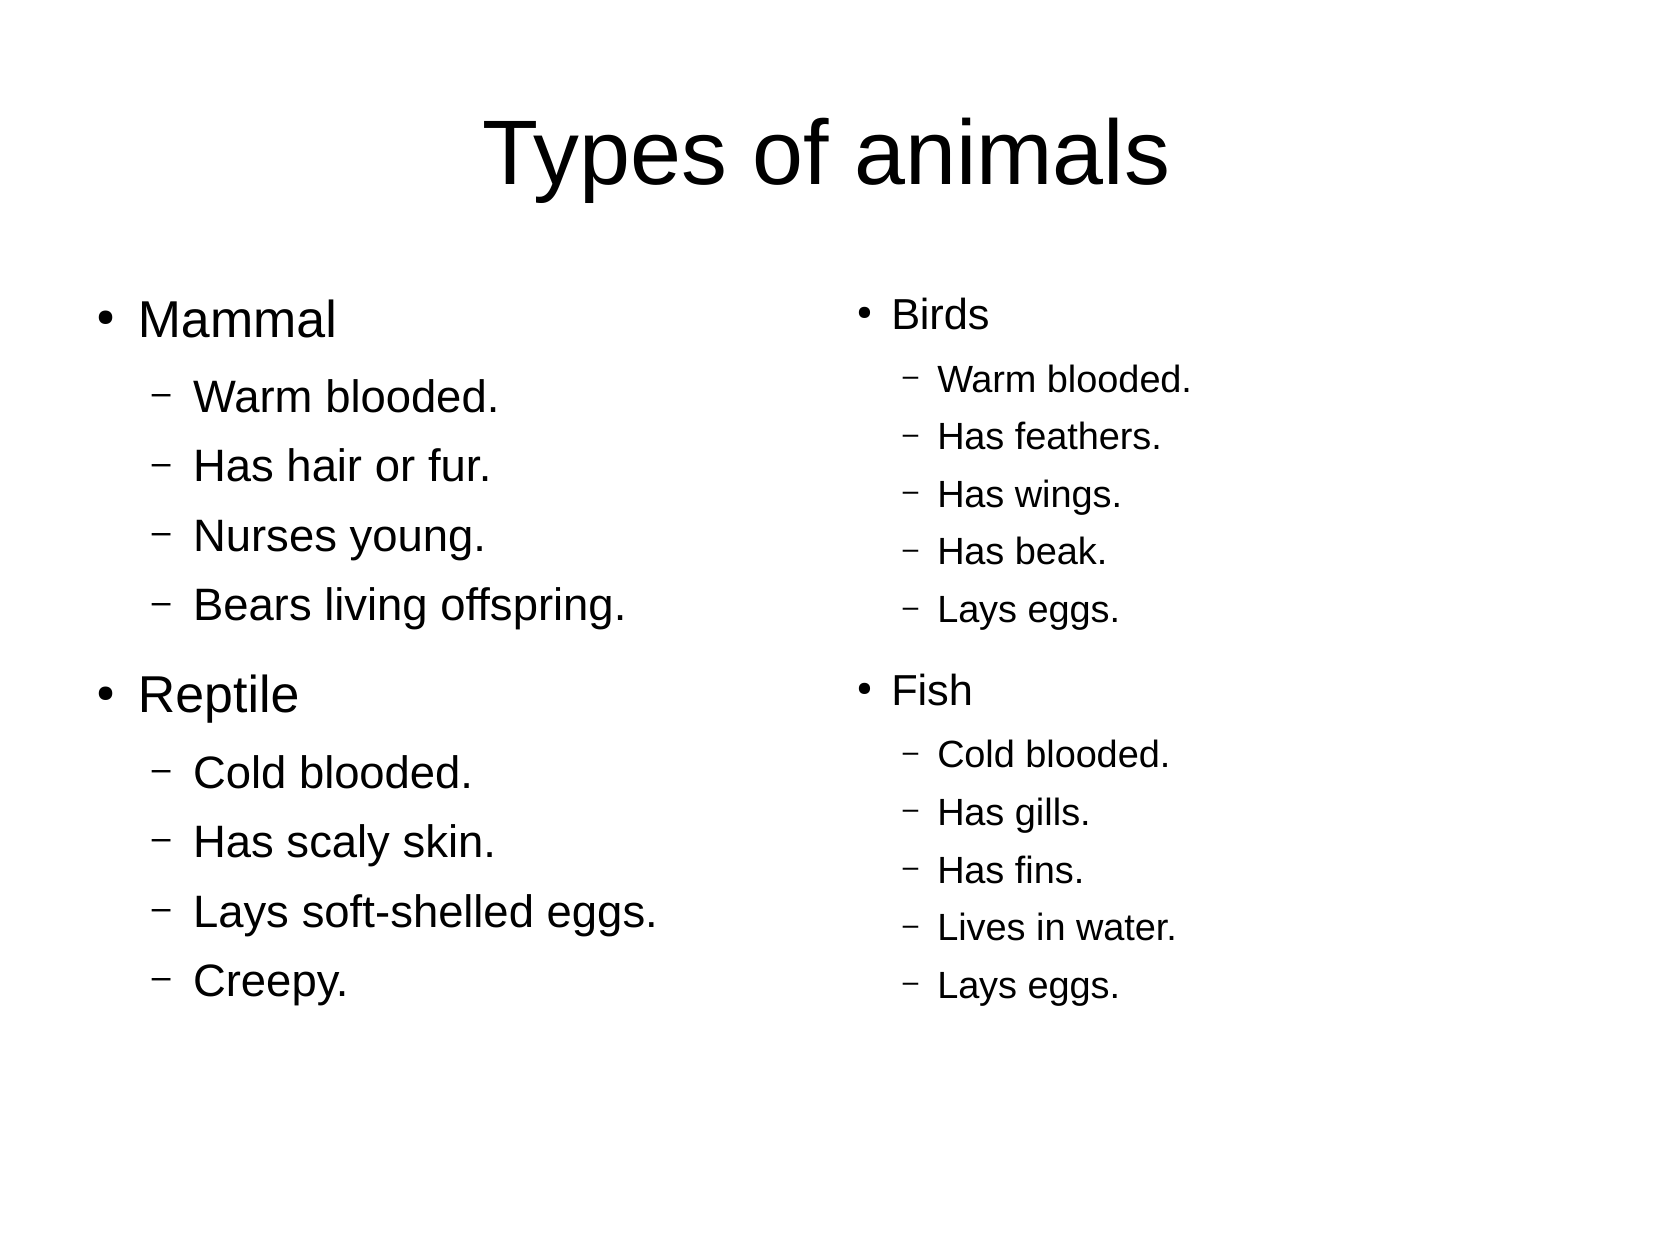

# Types of animals
Mammal
Warm blooded.
Has hair or fur.
Nurses young.
Bears living offspring.
Birds
Warm blooded.
Has feathers.
Has wings.
Has beak.
Lays eggs.
Reptile
Cold blooded.
Has scaly skin.
Lays soft-shelled eggs.
Creepy.
Fish
Cold blooded.
Has gills.
Has fins.
Lives in water.
Lays eggs.